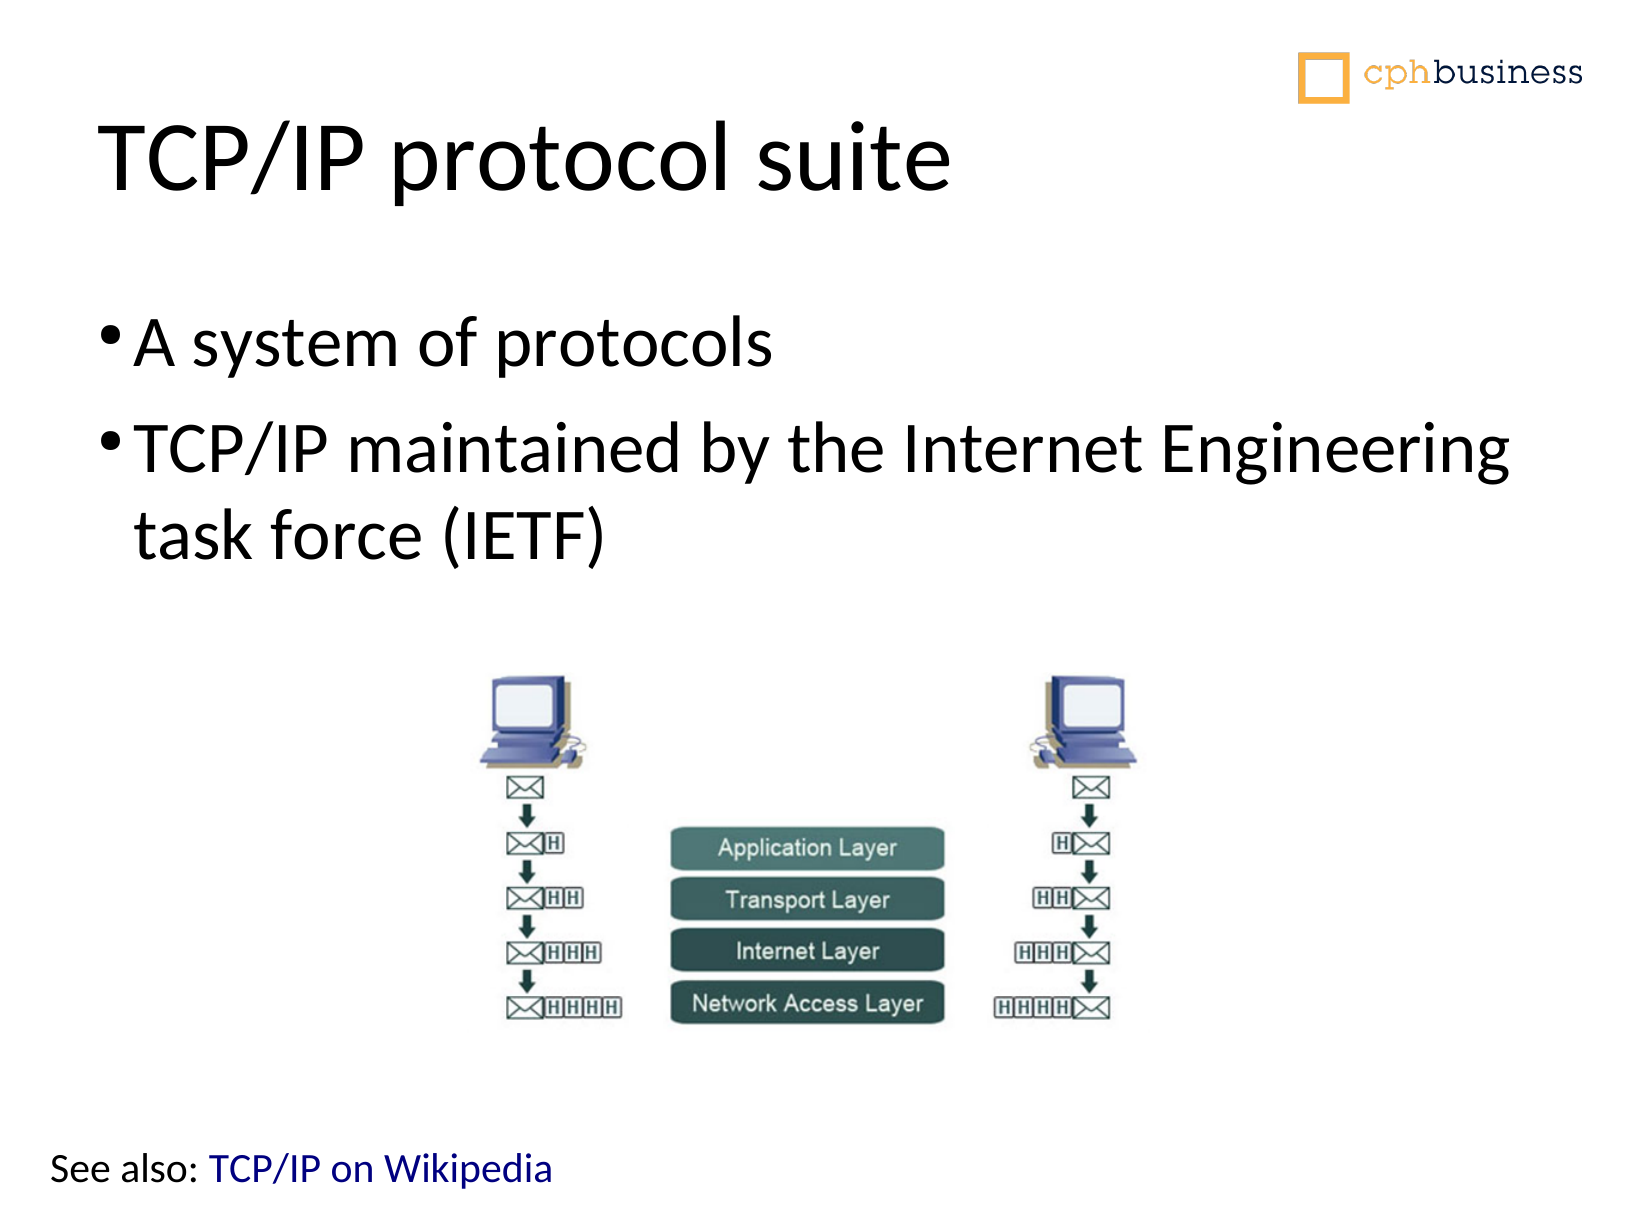

# TCP/IP protocol suite
A system of protocols
TCP/IP maintained by the Internet Engineering task force (IETF)
See also: TCP/IP on Wikipedia